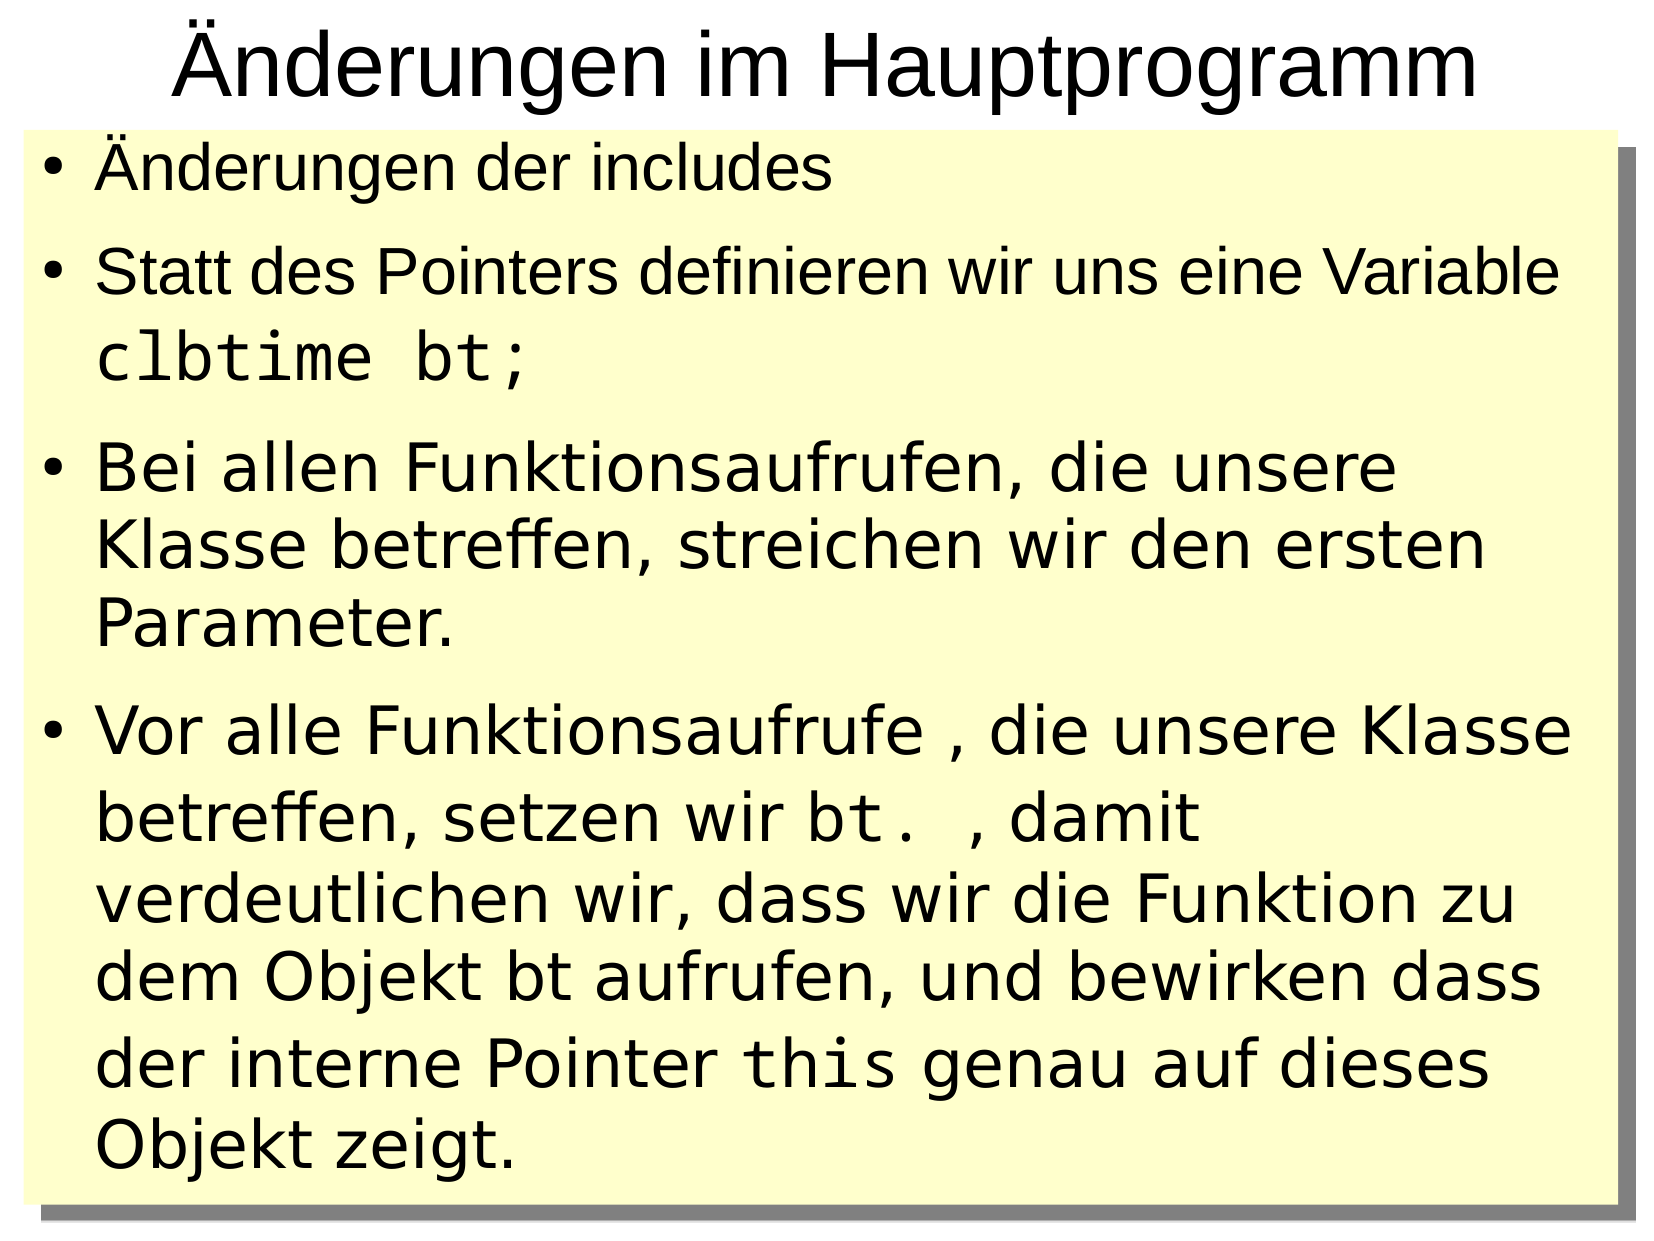

# Änderungen im Hauptprogramm
Änderungen der includes
Statt des Pointers definieren wir uns eine Variable clbtime bt;
Bei allen Funktionsaufrufen, die unsere Klasse betreffen, streichen wir den ersten Parameter.
Vor alle Funktionsaufrufe , die unsere Klasse betreffen, setzen wir bt. , damit verdeutlichen wir, dass wir die Funktion zu dem Objekt bt aufrufen, und bewirken dass der interne Pointer this genau auf dieses Objekt zeigt.
19